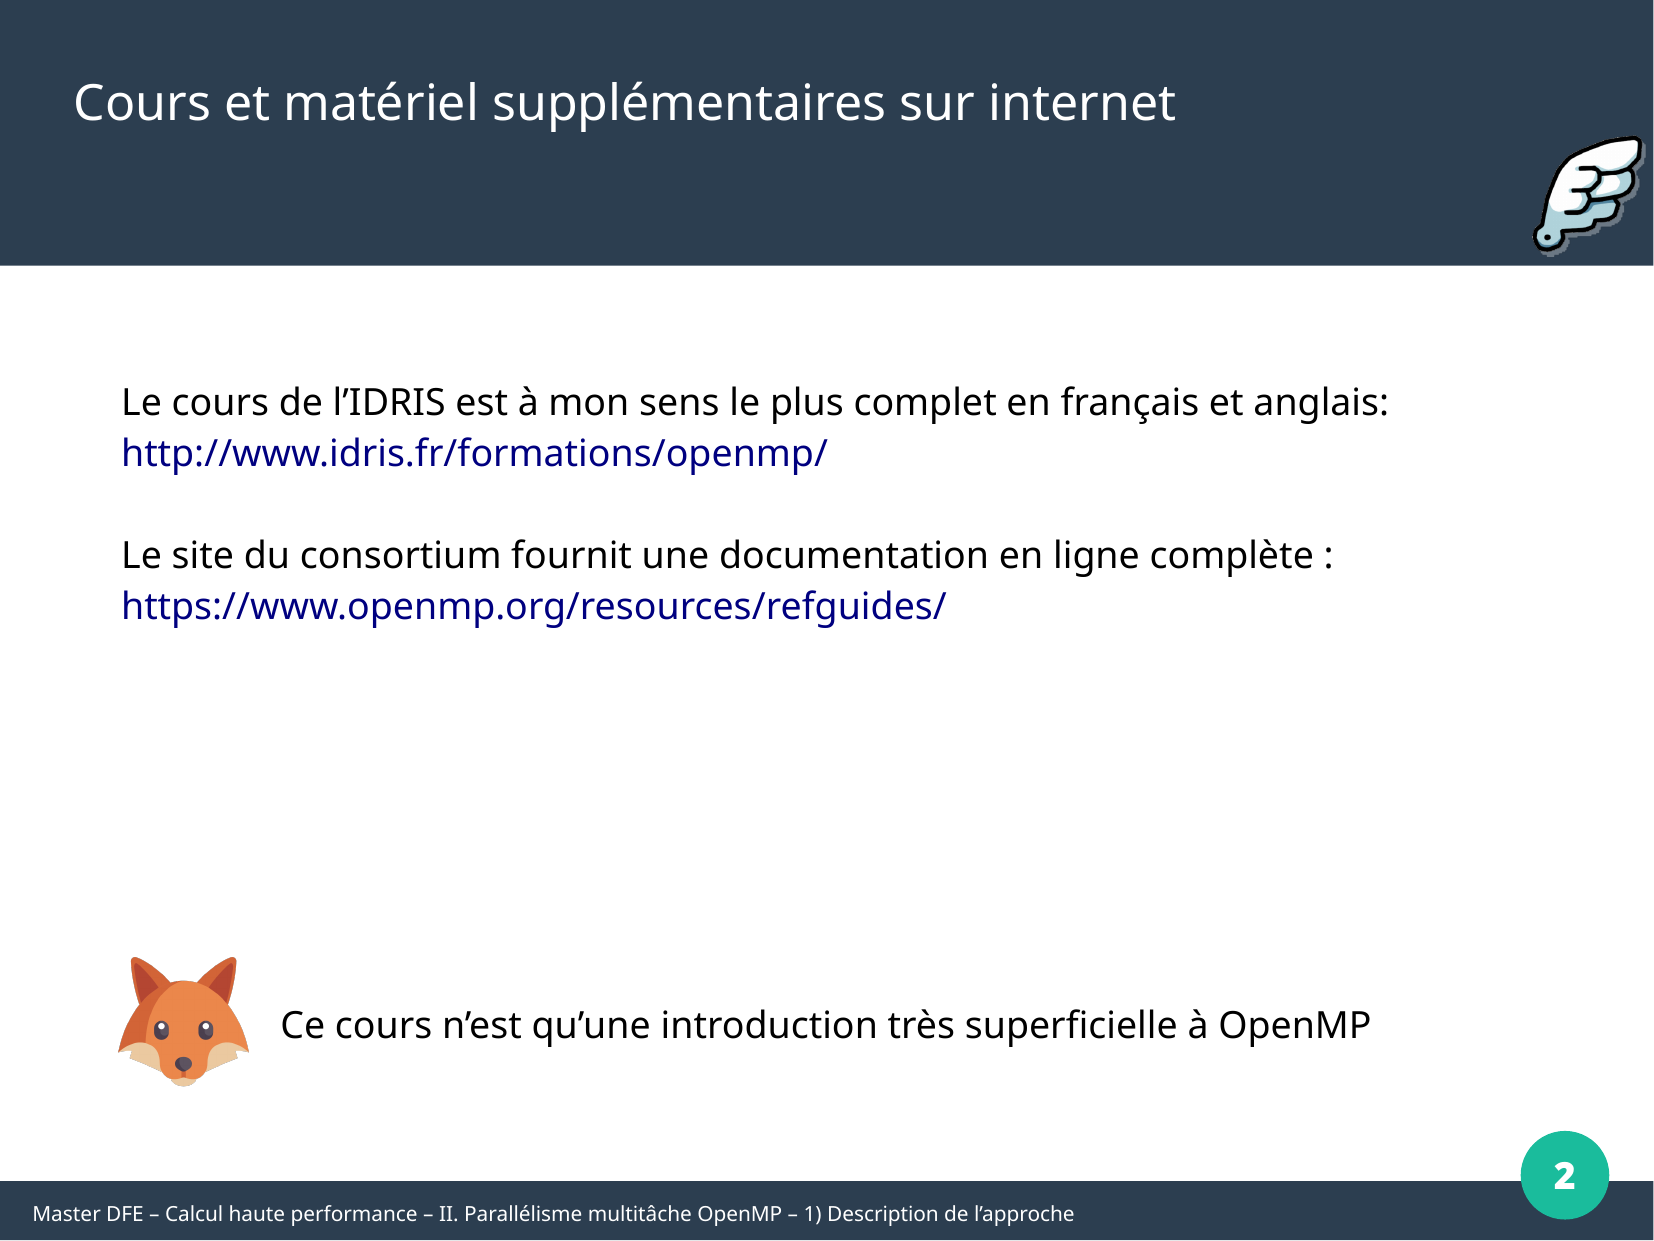

Cours et matériel supplémentaires sur internet
Le cours de l’IDRIS est à mon sens le plus complet en français et anglais: http://www.idris.fr/formations/openmp/
Le site du consortium fournit une documentation en ligne complète :
https://www.openmp.org/resources/refguides/
Ce cours n’est qu’une introduction très superficielle à OpenMP
2
Master DFE – Calcul haute performance – II. Parallélisme multitâche OpenMP – 1) Description de l’approche